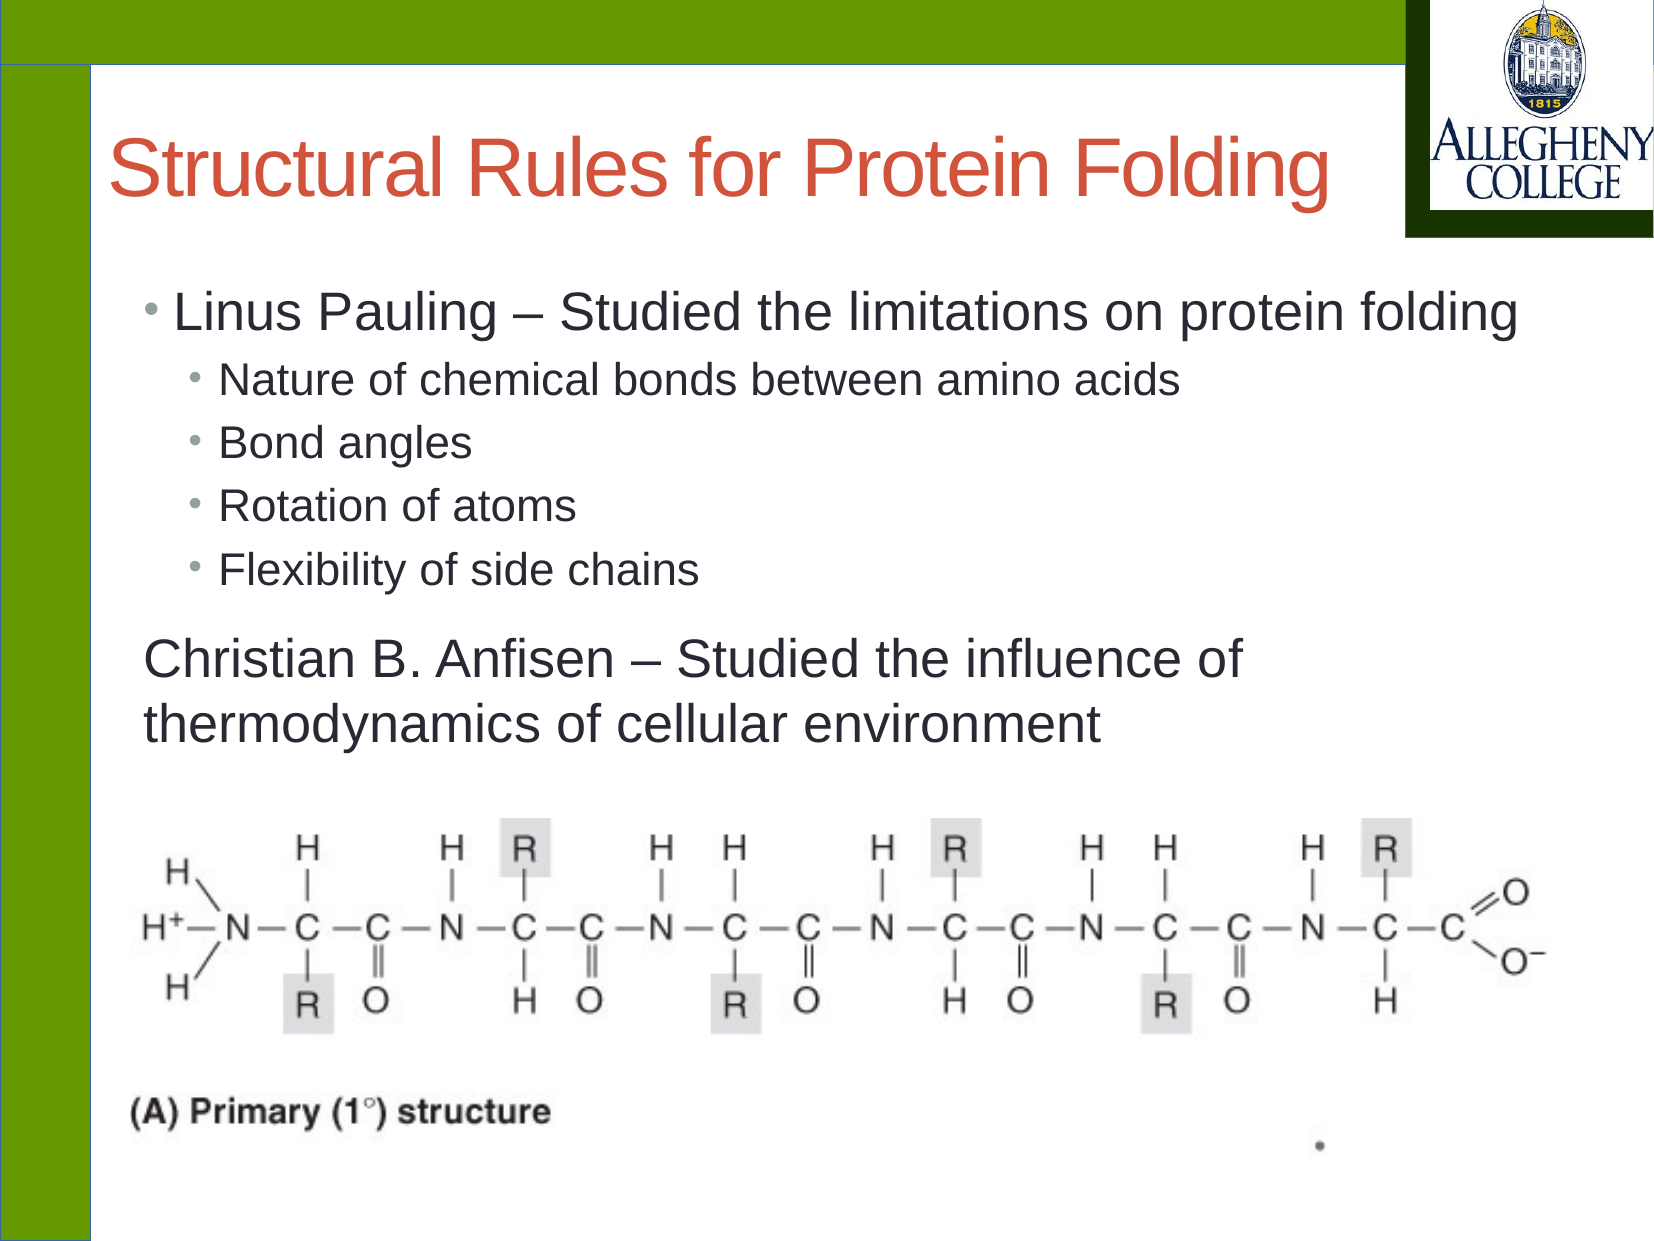

# Structural Rules for Protein Folding
Linus Pauling – Studied the limitations on protein folding
Nature of chemical bonds between amino acids
Bond angles
Rotation of atoms
Flexibility of side chains
Christian B. Anfisen – Studied the influence of thermodynamics of cellular environment